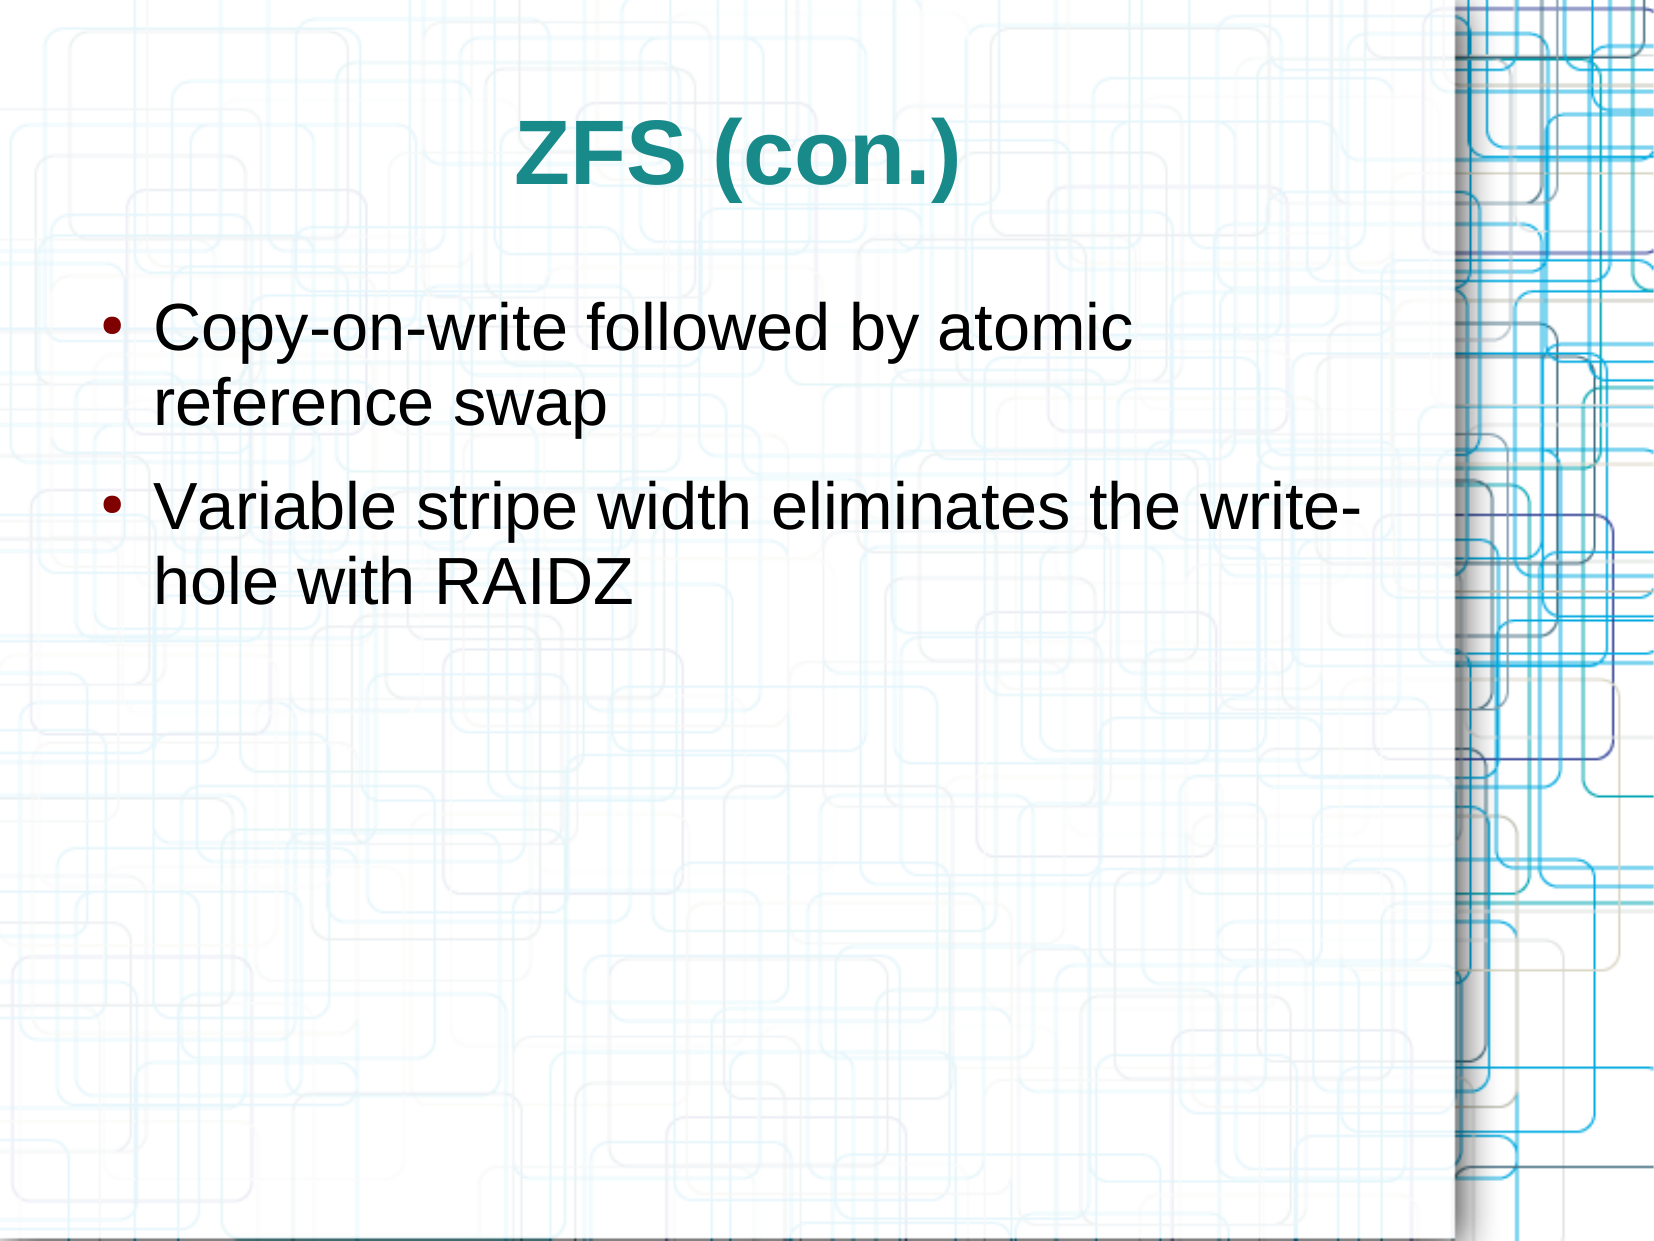

# ZFS (con.)
Copy-on-write followed by atomic reference swap
Variable stripe width eliminates the write-hole with RAIDZ